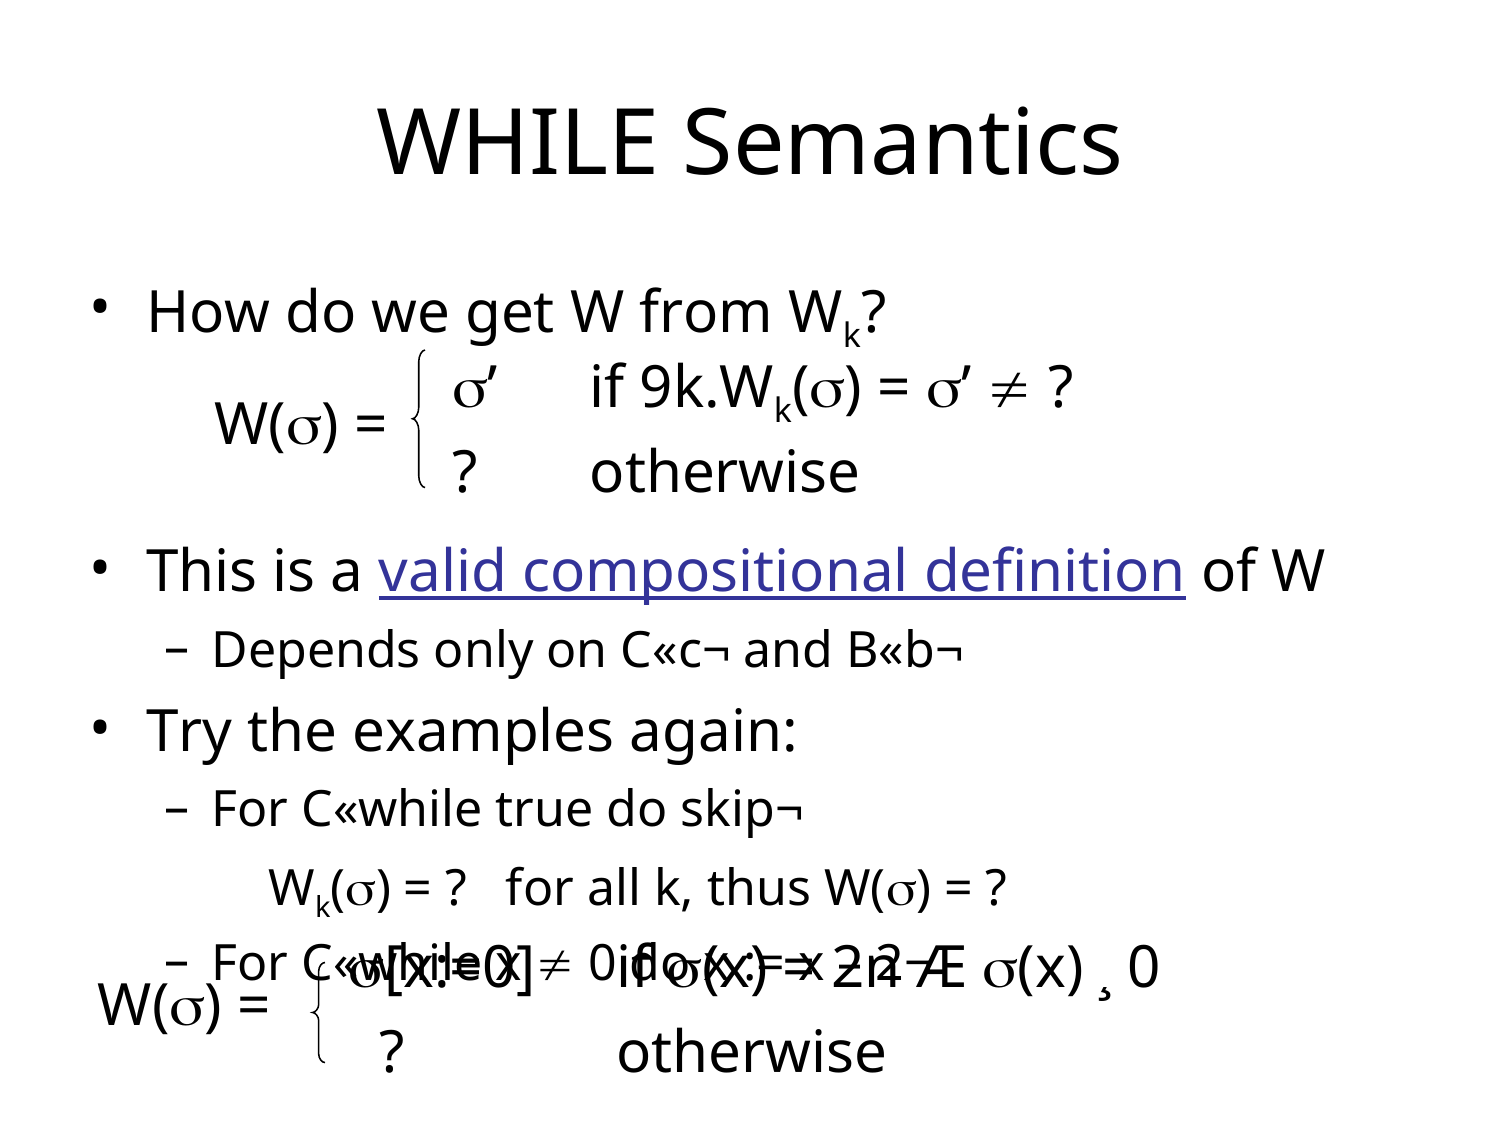

# WHILE Semantics
How do we get W from Wk?
This is a valid compositional definition of W
Depends only on C«c¬ and B«b¬
Try the examples again:
For C«while true do skip¬
 Wk() = ? for all k, thus W() = ?
For C«while x  0 do x := x – 2¬
W() =
’
if 9k.Wk() = ’  ?
?
otherwise
 W() =
 [x:=0]
 if (x) = 2n Æ (x) ¸ 0
 ?
 otherwise